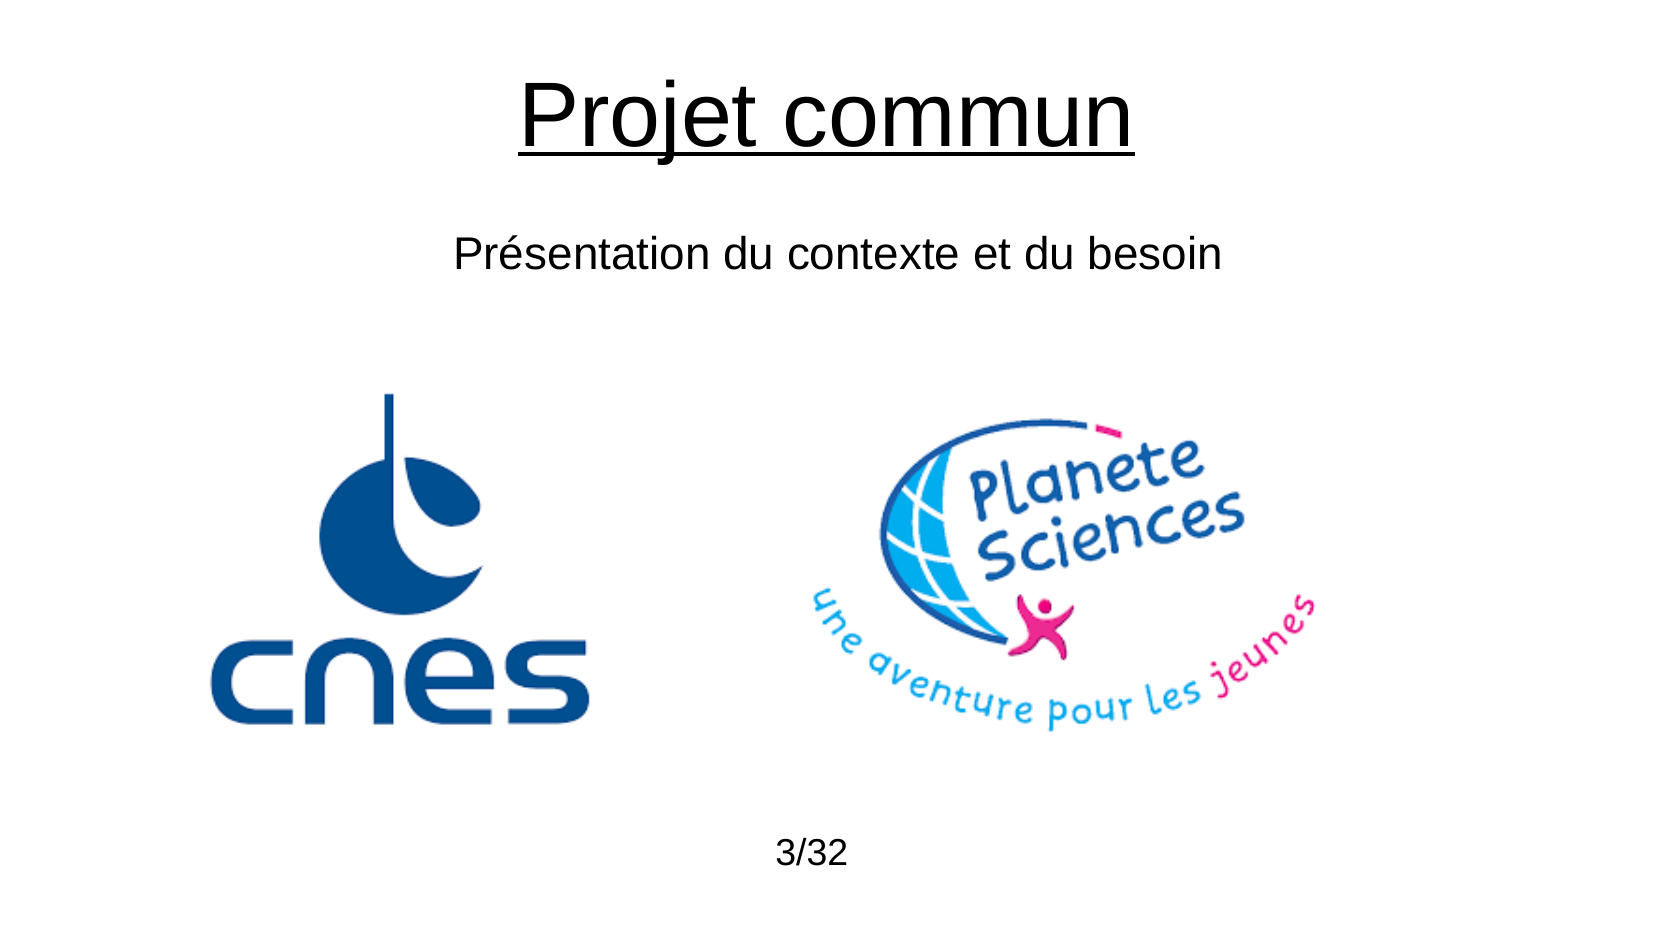

# Projet commun
Présentation du contexte et du besoin